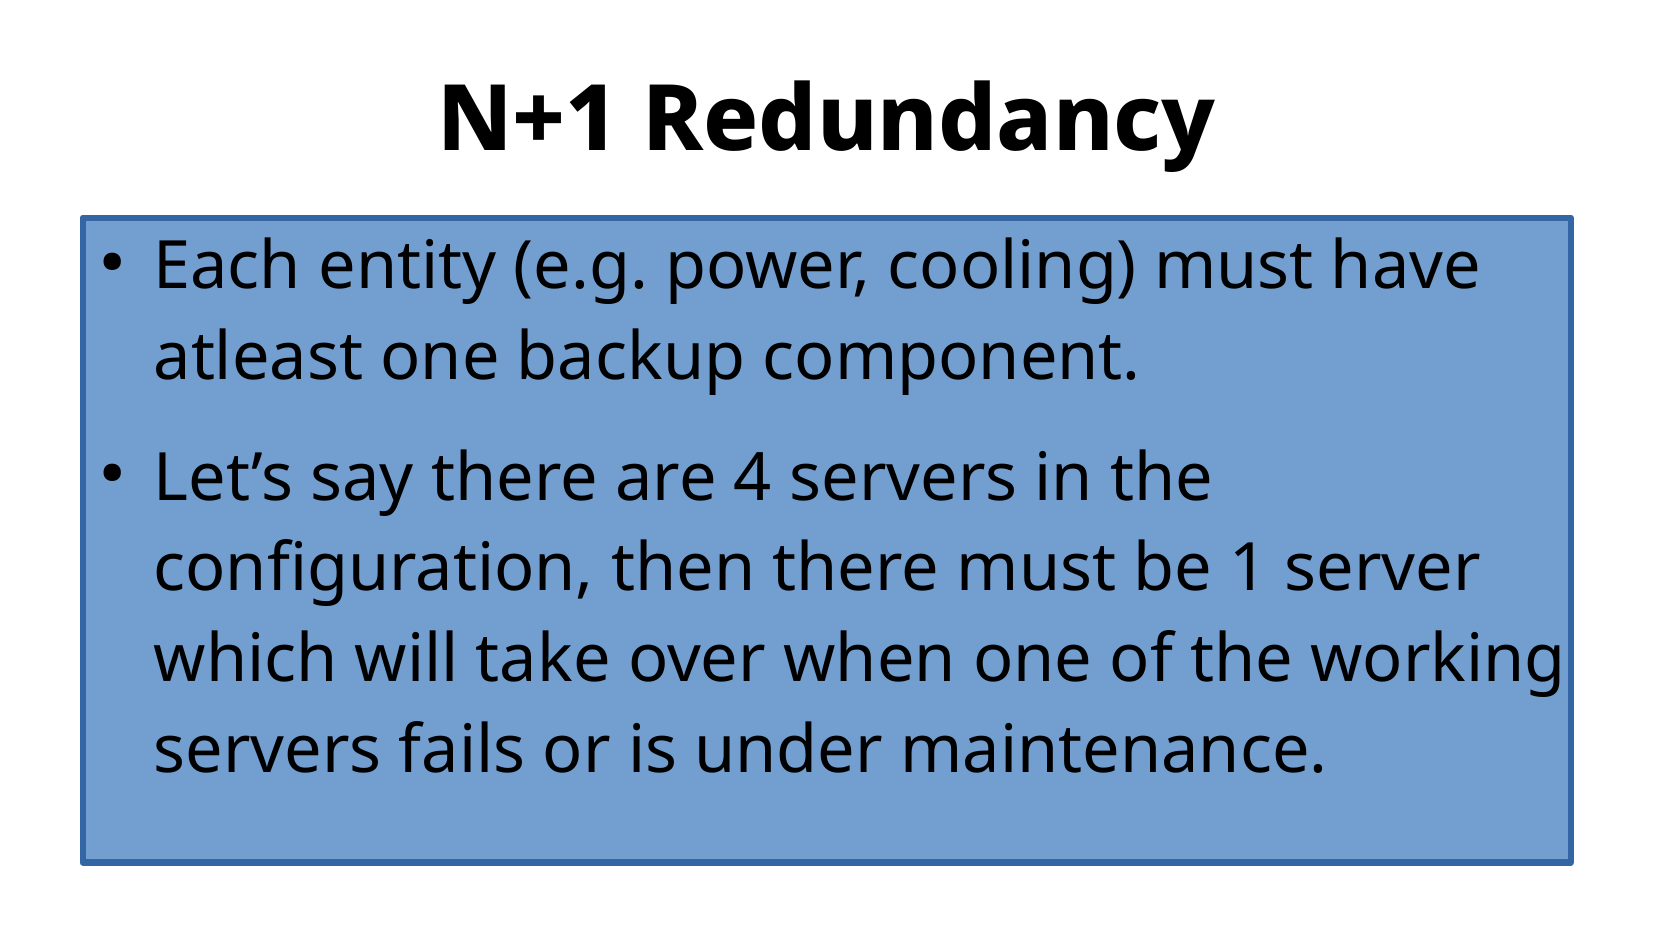

# N+1 Redundancy
Each entity (e.g. power, cooling) must have atleast one backup component.
Let’s say there are 4 servers in the configuration, then there must be 1 server which will take over when one of the working servers fails or is under maintenance.